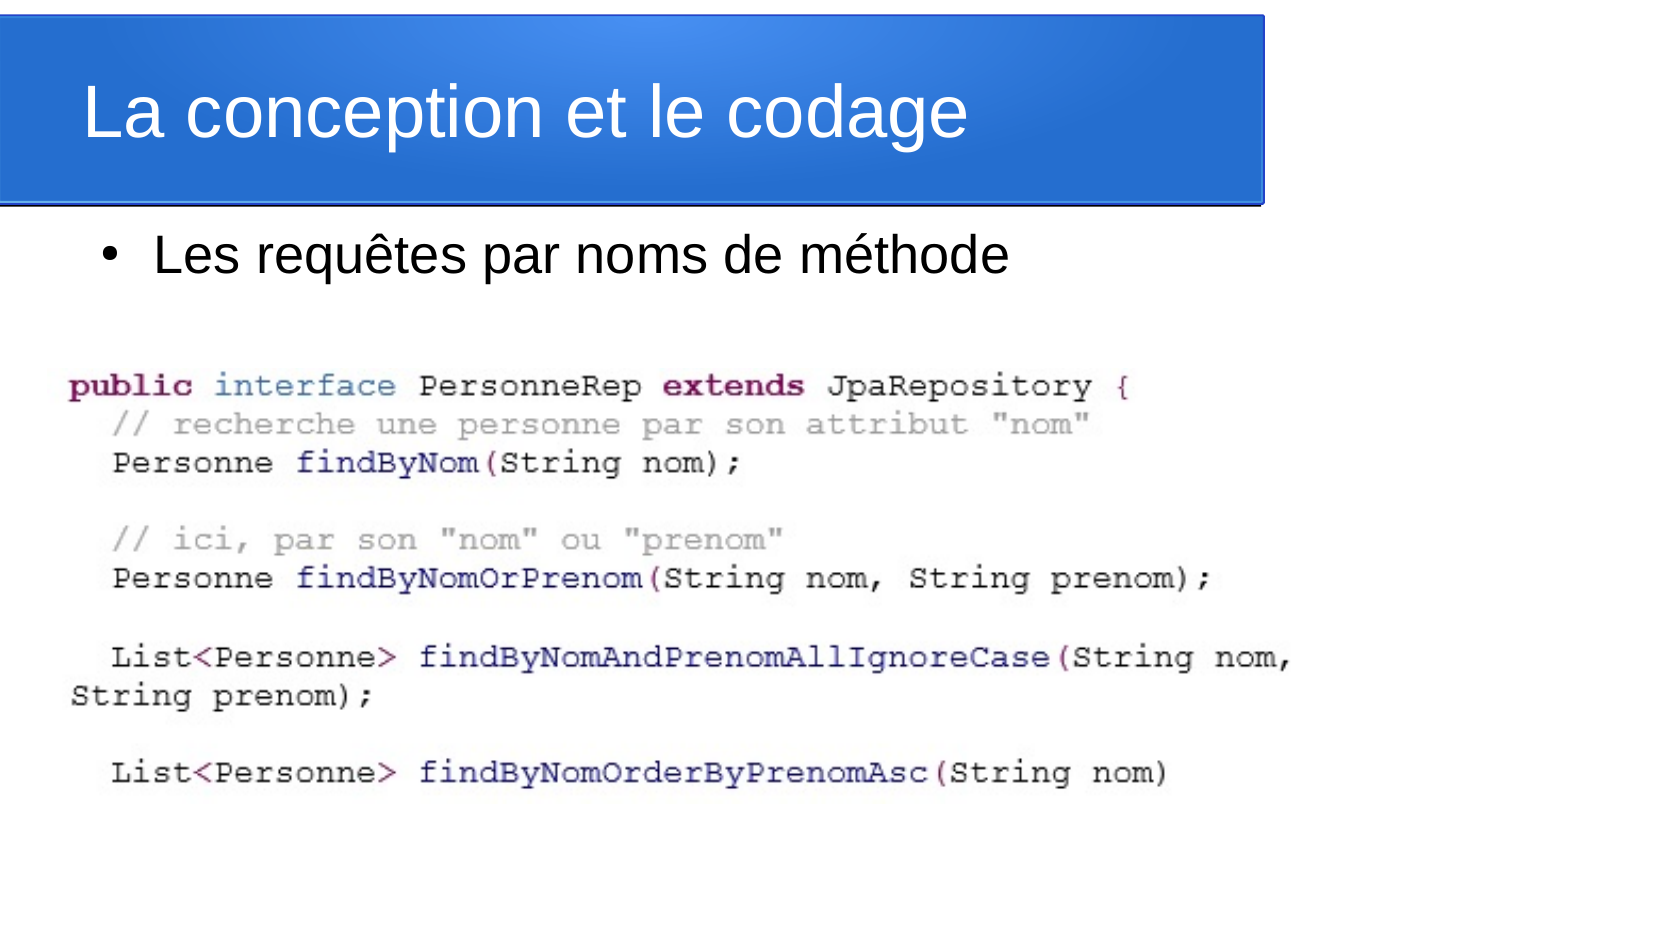

# La conception et le codage
Les requêtes par noms de méthode